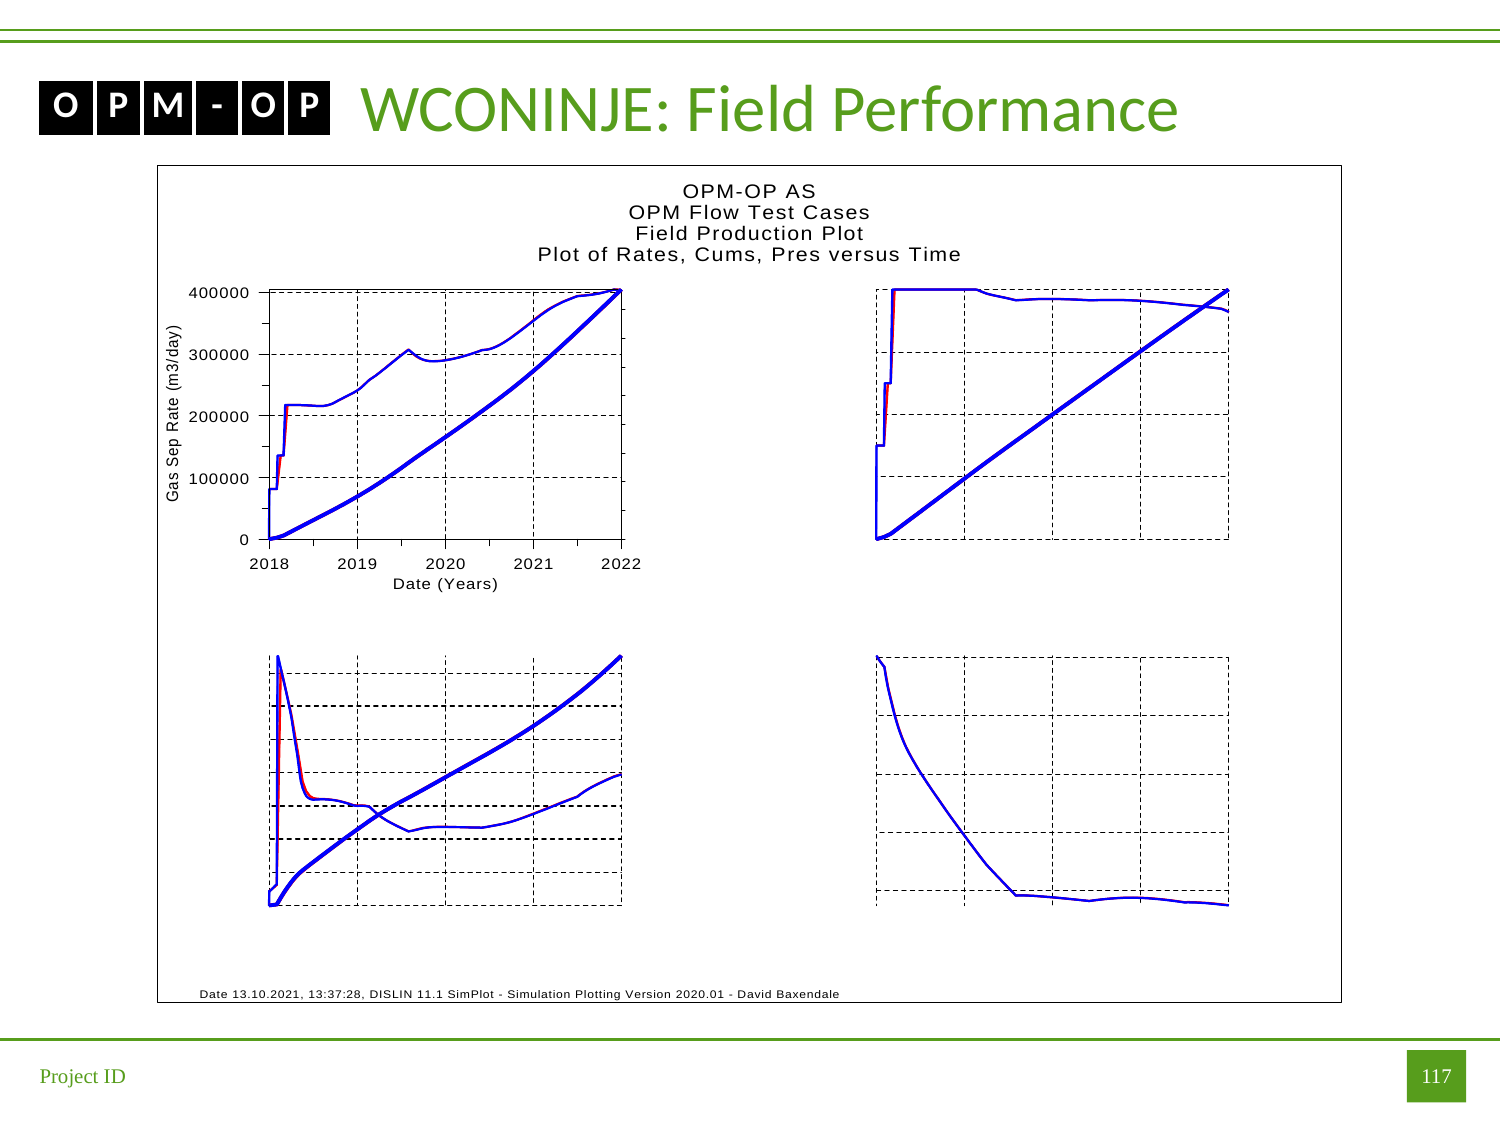

# WCONINJE: Field Performance
Project ID
117